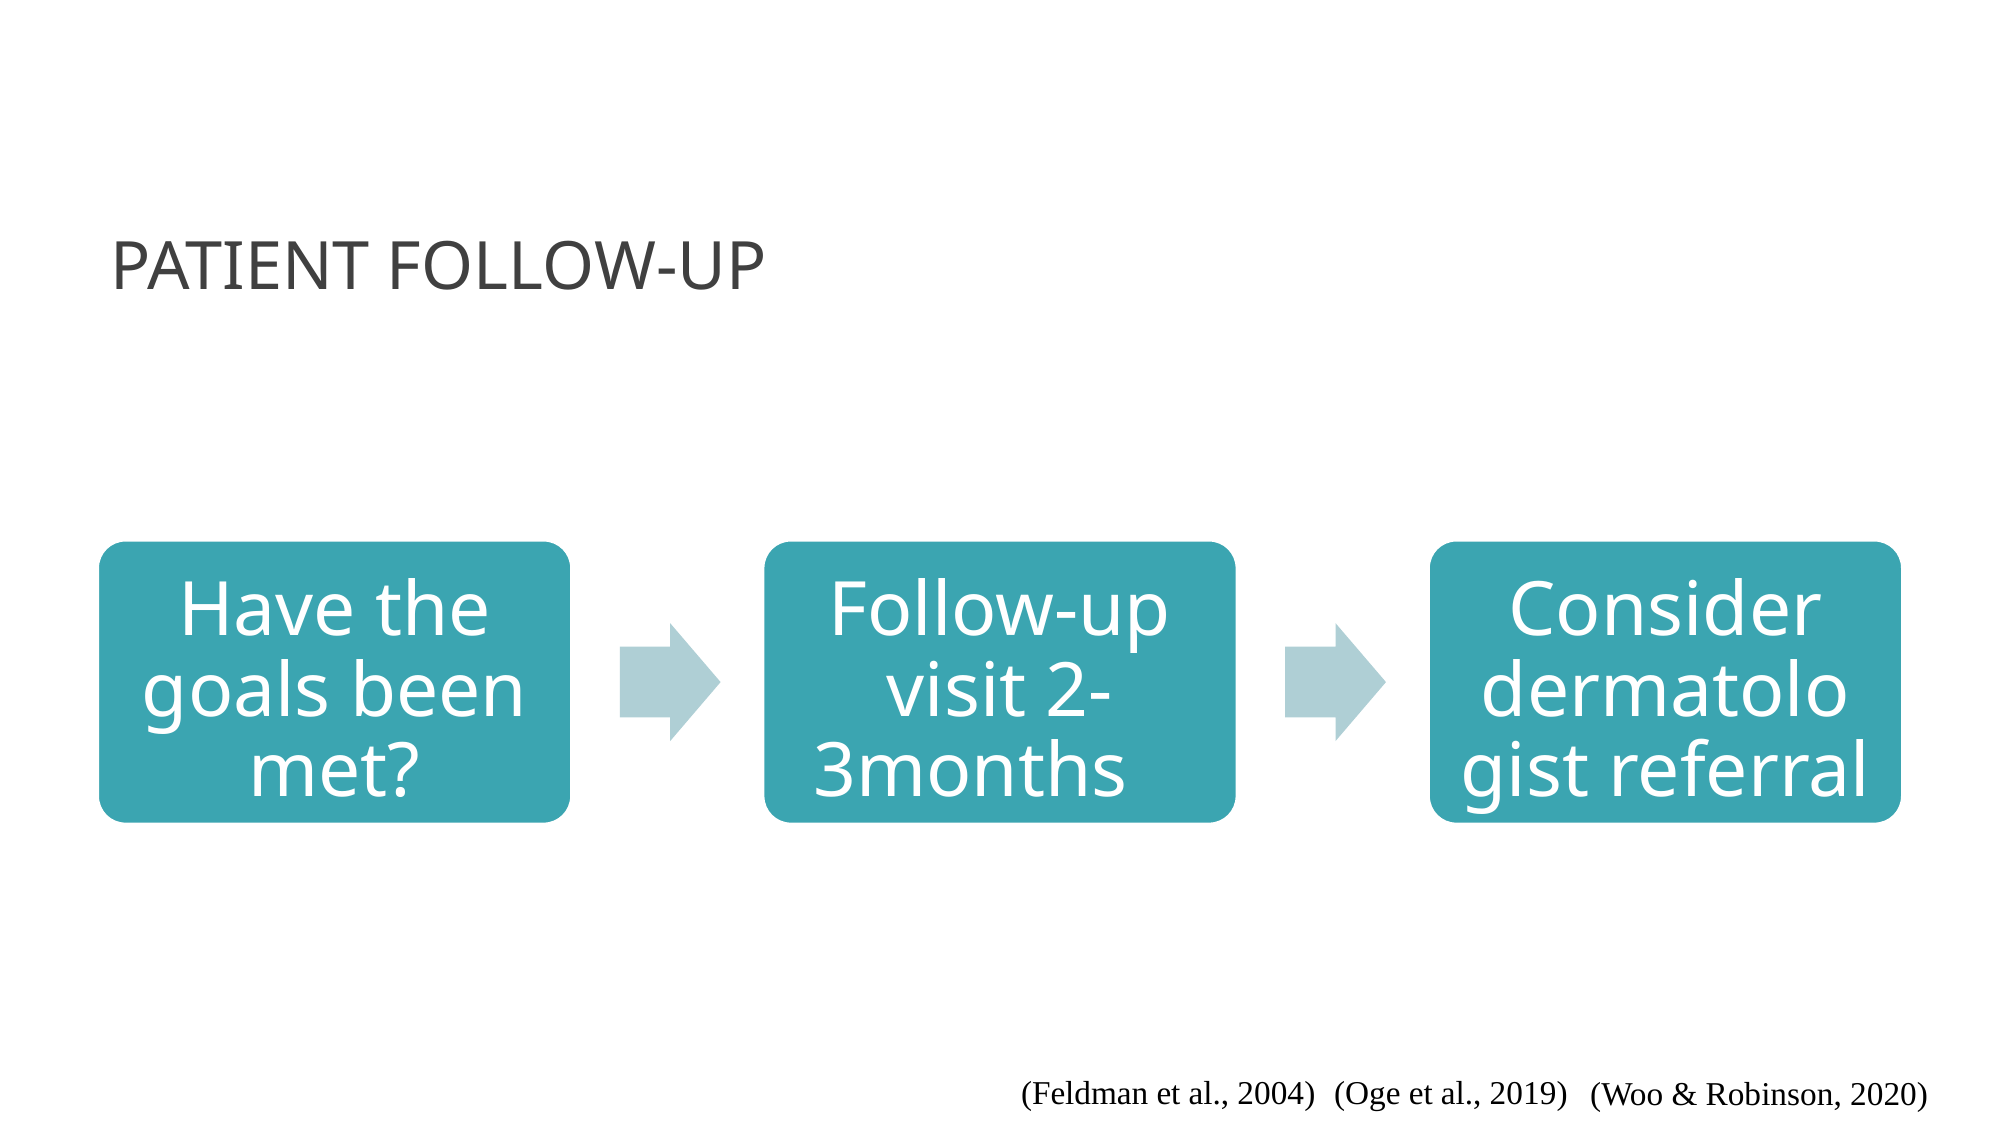

# Patient Follow-up
Have the goals been met?
Follow-up visit 2-3months
Consider dermatologist referral
(Oge et al., 2019)
(Feldman et al., 2004)
(Woo & Robinson, 2020)